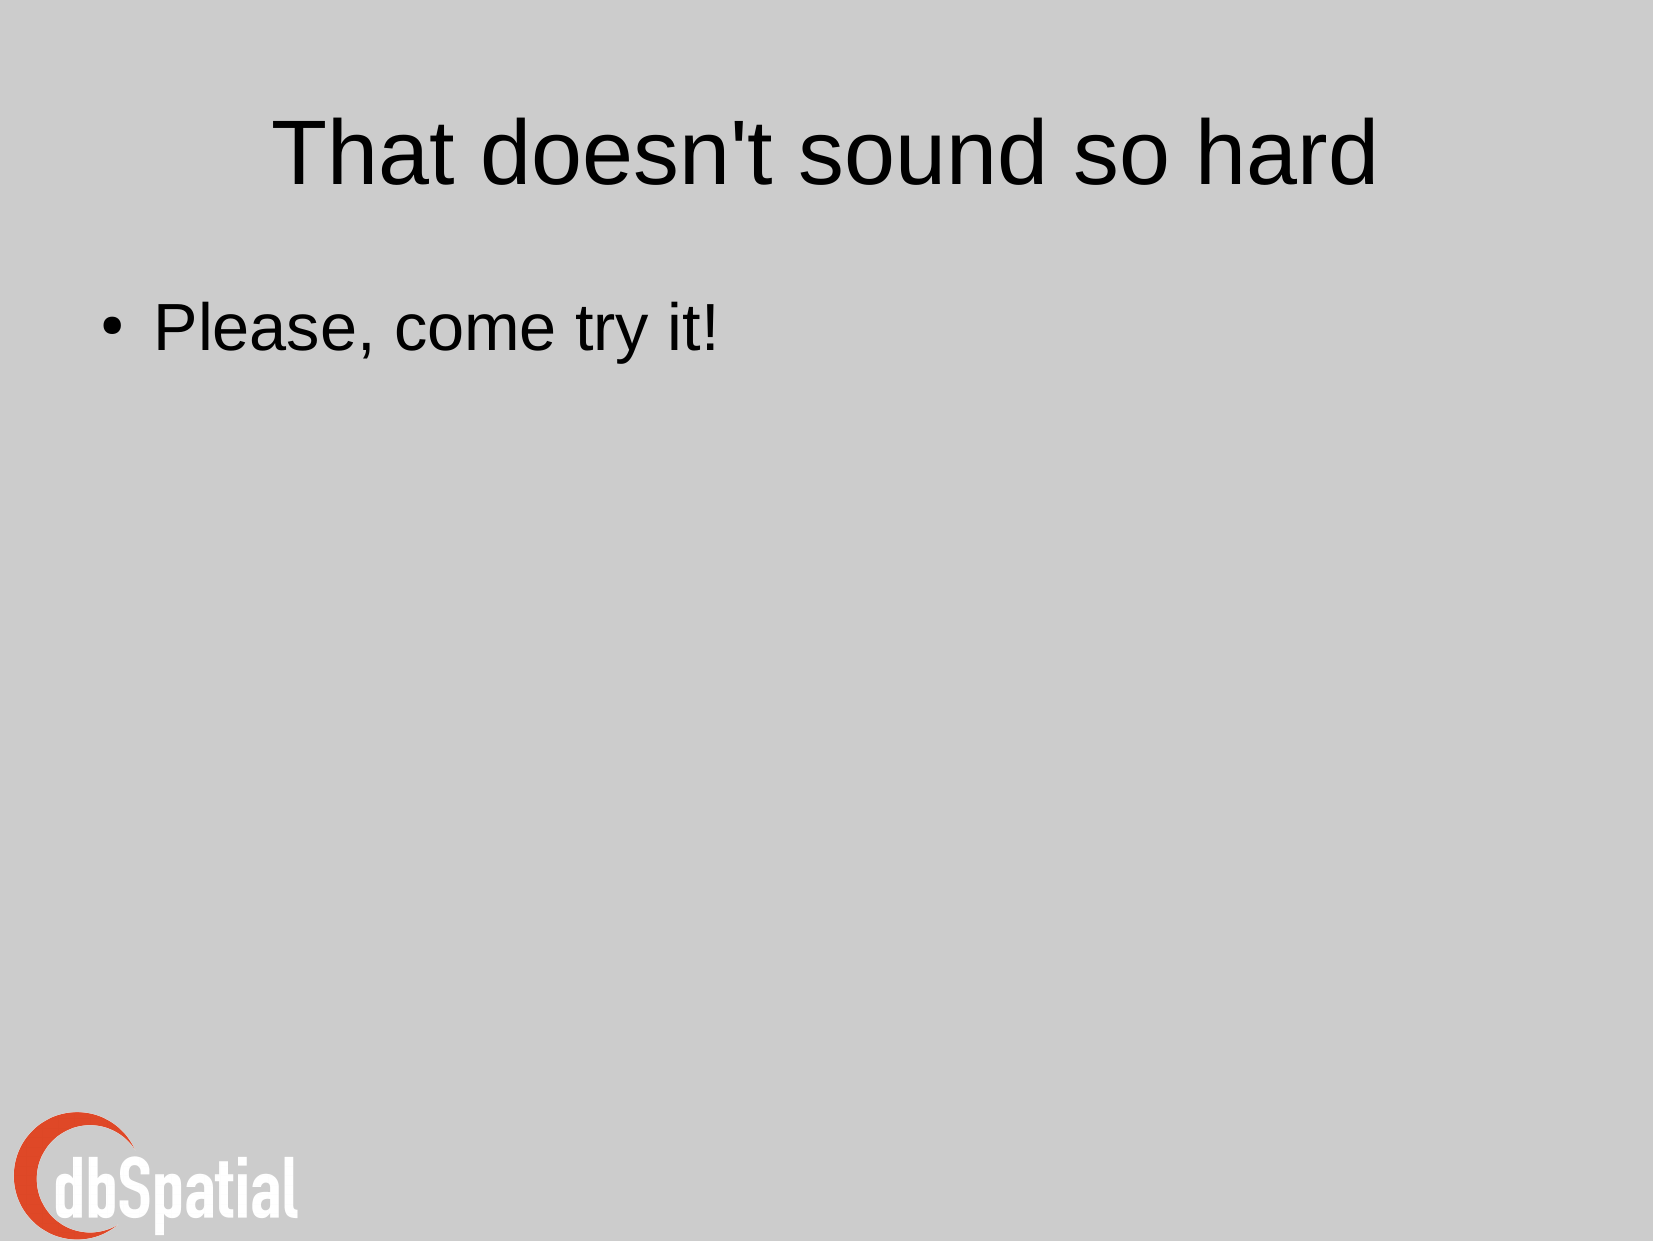

# That doesn't sound so hard
Please, come try it!